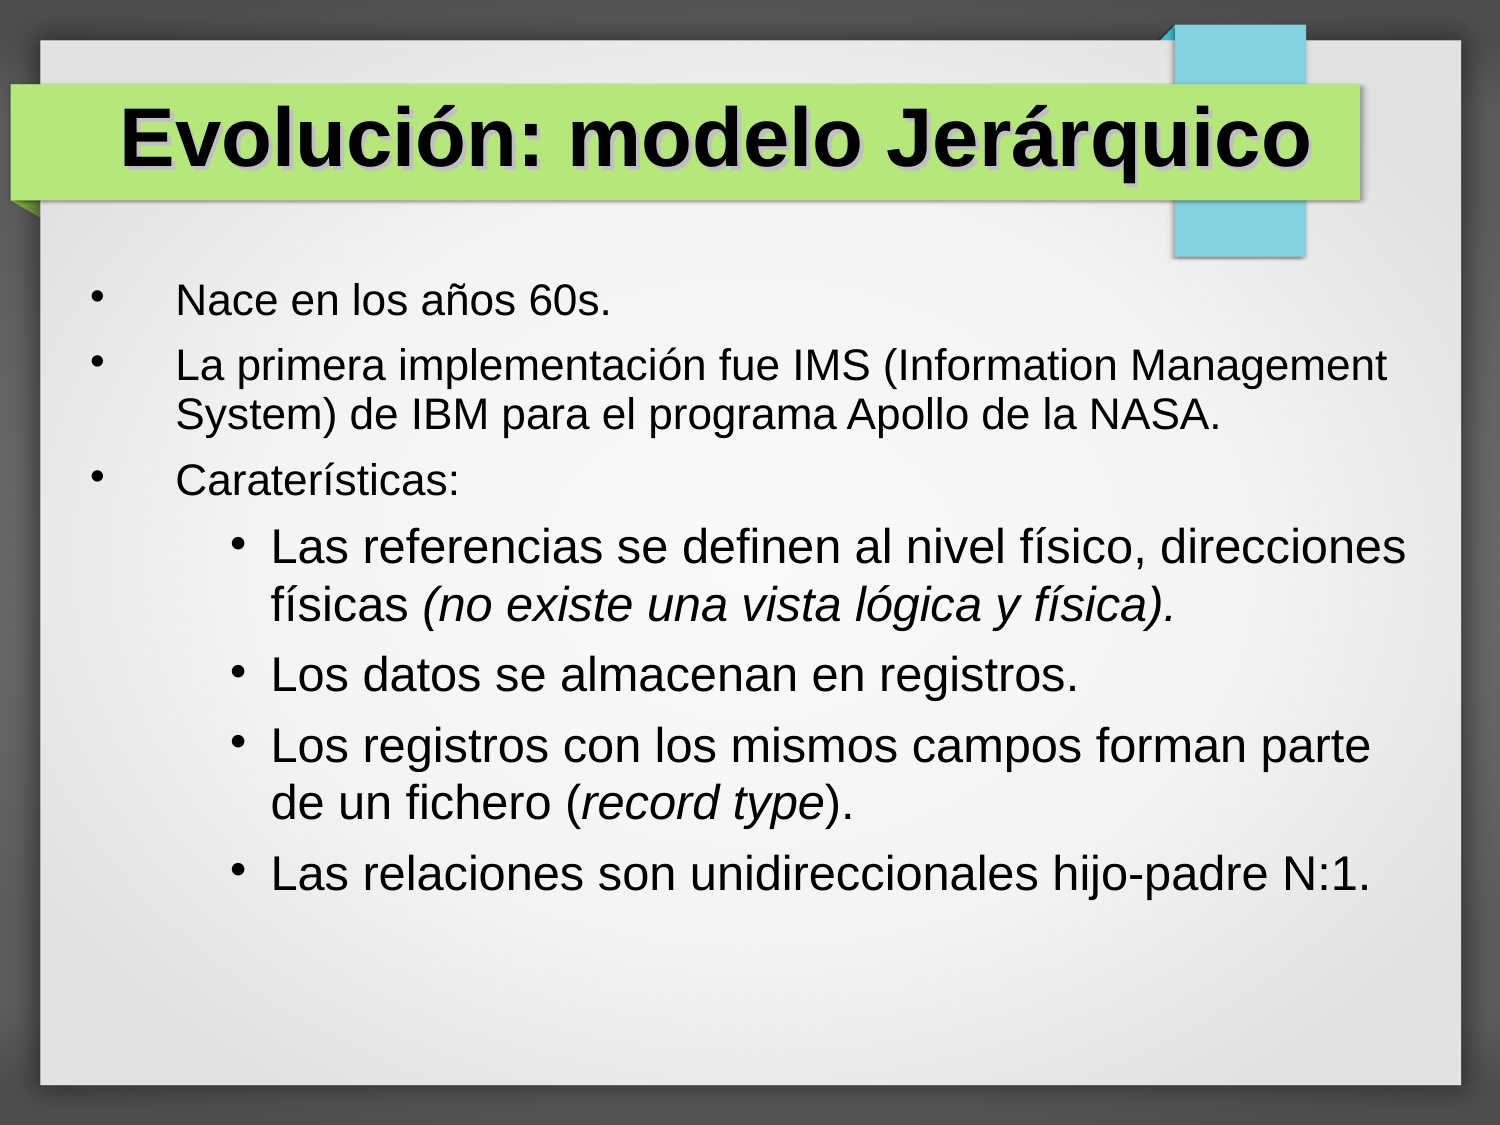

# Evolución: modelo Jerárquico
Nace en los años 60s.
La primera implementación fue IMS (Information Management System) de IBM para el programa Apollo de la NASA.
Caraterísticas:
Las referencias se definen al nivel físico, direcciones físicas (no existe una vista lógica y física).
Los datos se almacenan en registros.
Los registros con los mismos campos forman parte de un fichero (record type).
Las relaciones son unidireccionales hijo-padre N:1.